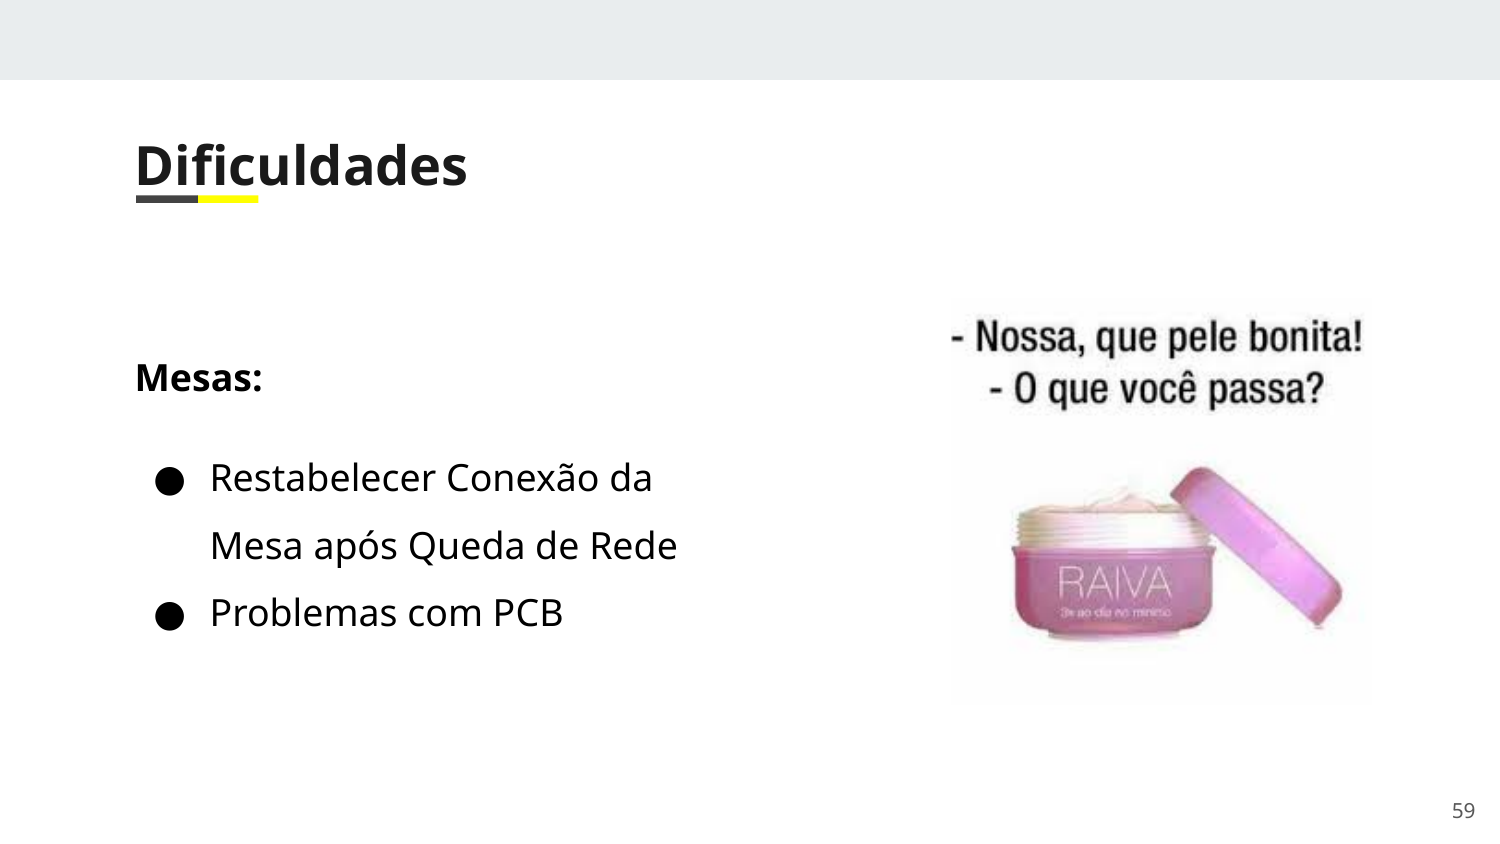

# Dificuldades
Mesas:
Restabelecer Conexão da Mesa após Queda de Rede
Problemas com PCB